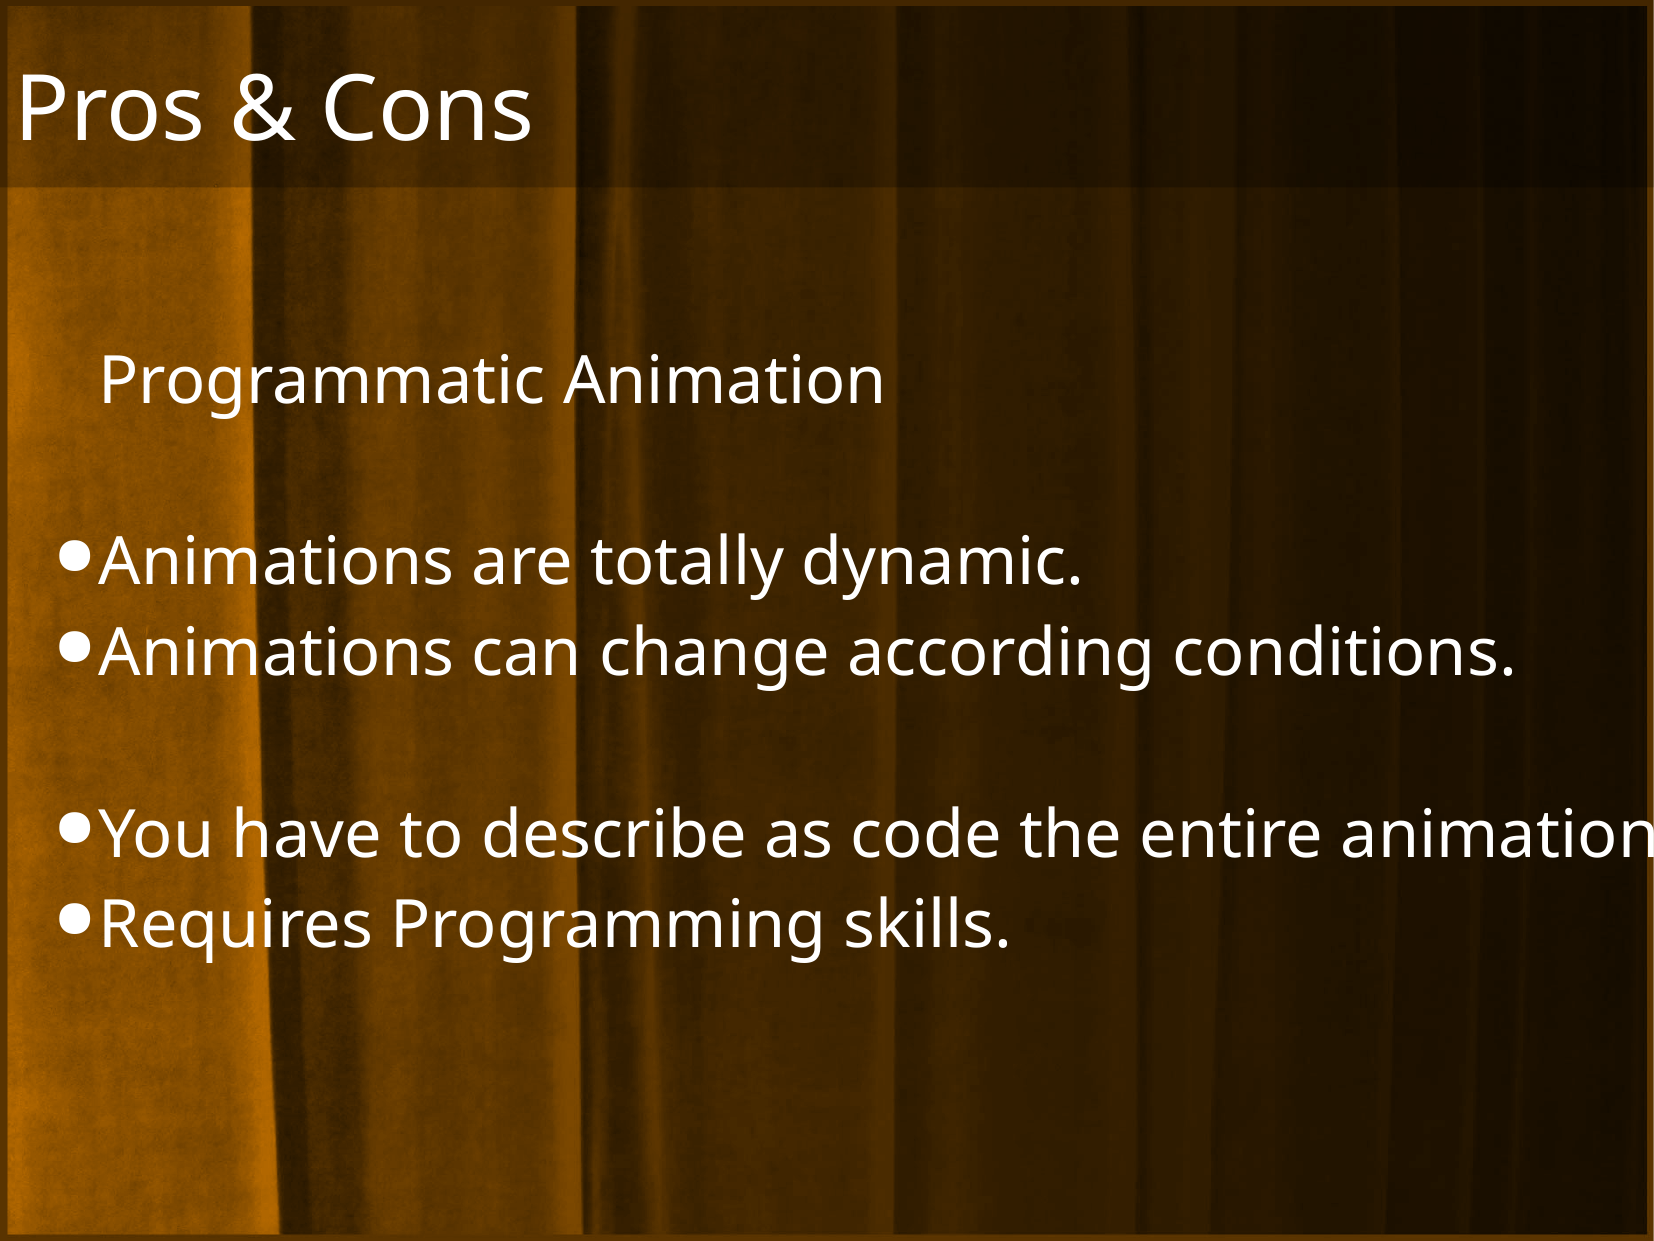

Pros & Cons
Programmatic Animation
Animations are totally dynamic.
Animations can change according conditions.
You have to describe as code the entire animation.
Requires Programming skills.